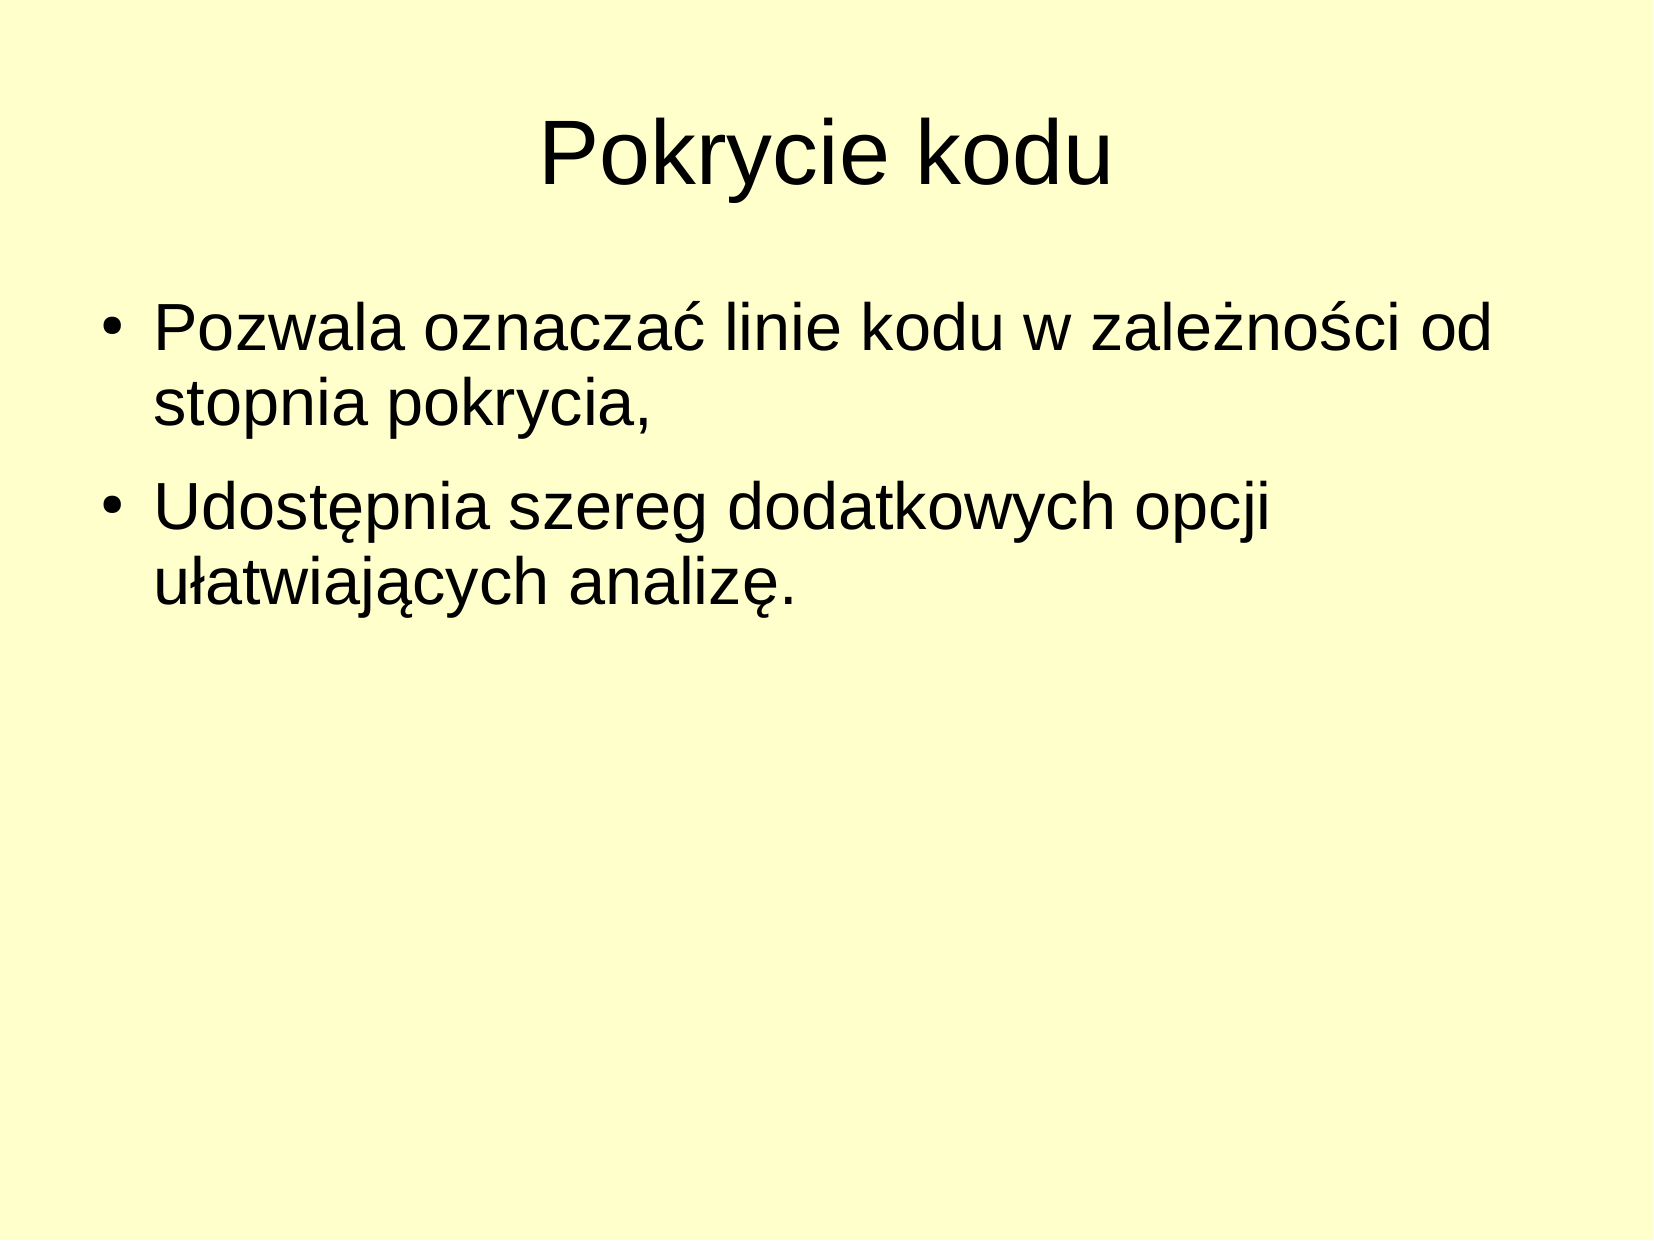

# Pokrycie kodu
Pozwala oznaczać linie kodu w zależności od stopnia pokrycia,
Udostępnia szereg dodatkowych opcji ułatwiających analizę.